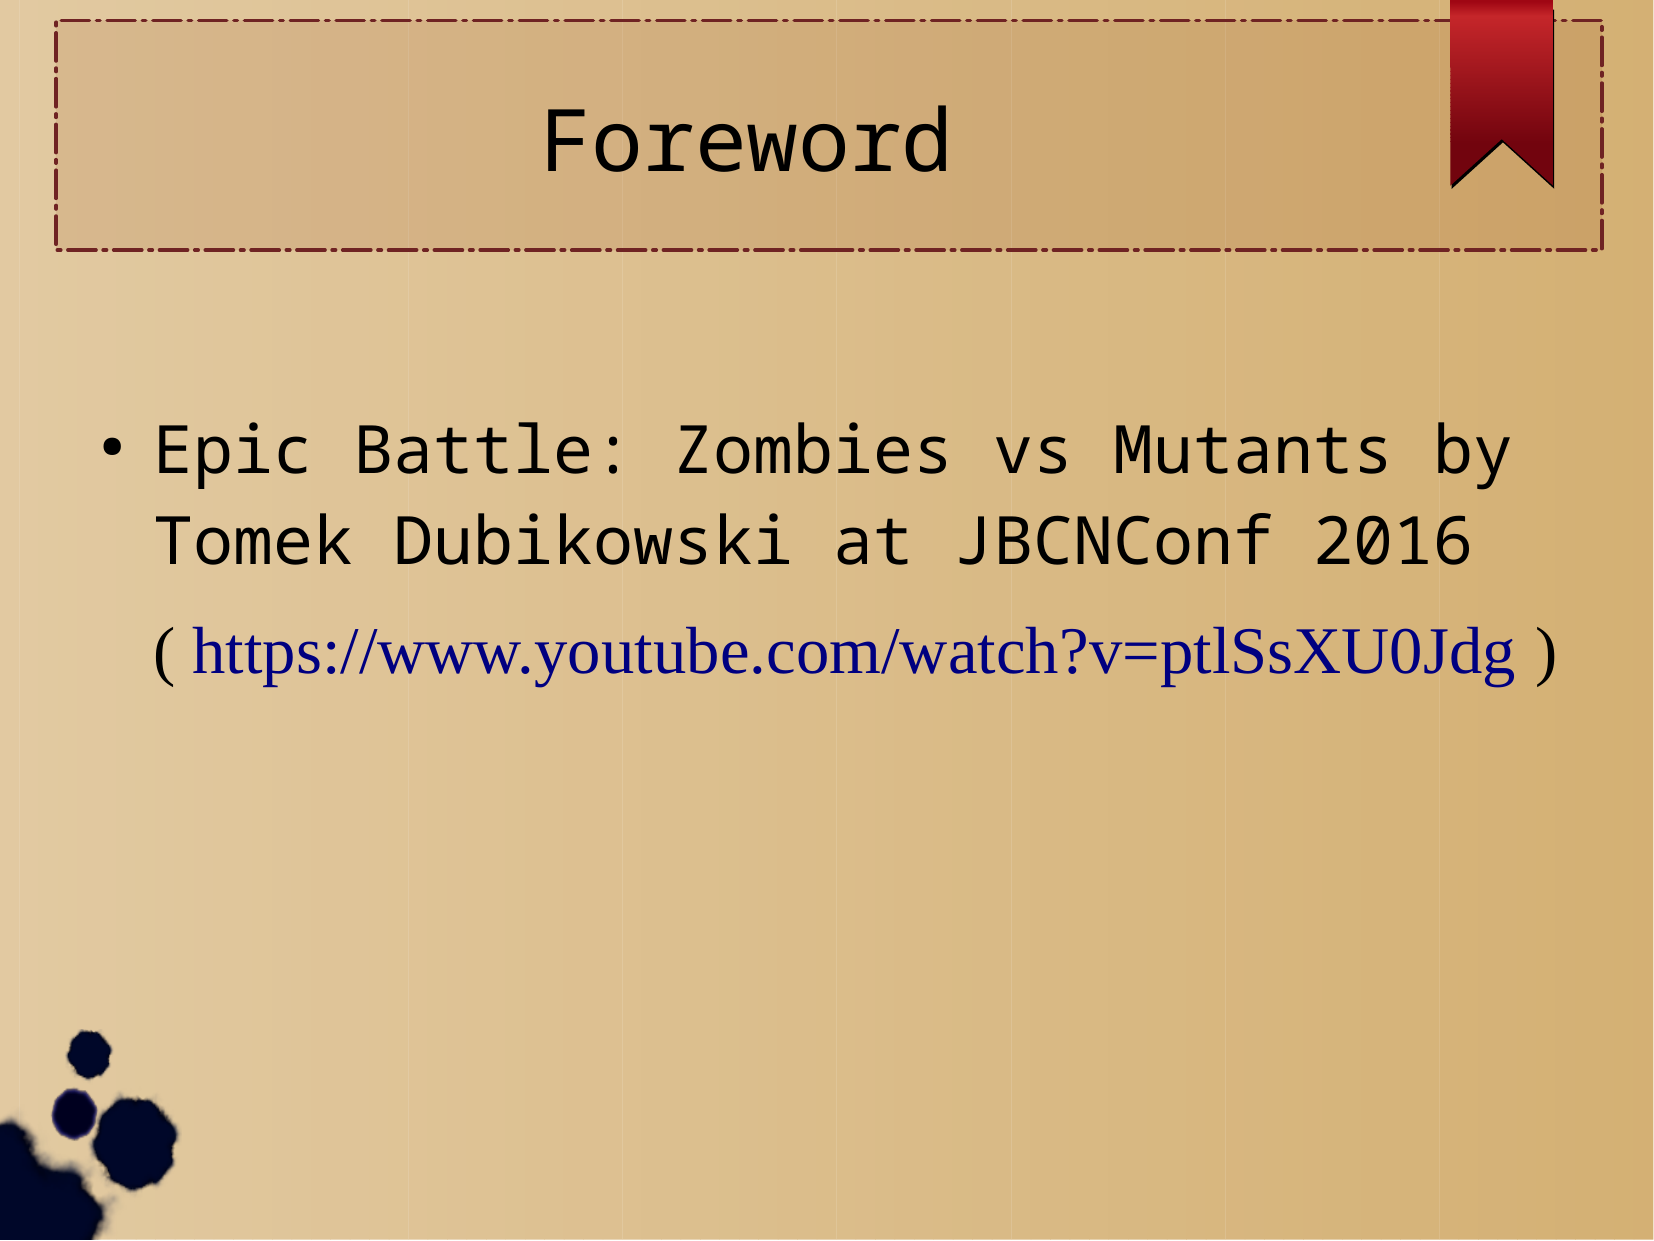

# Foreword
Epic Battle: Zombies vs Mutants by Tomek Dubikowski at JBCNConf 2016
( https://www.youtube.com/watch?v=ptlSsXU0Jdg )